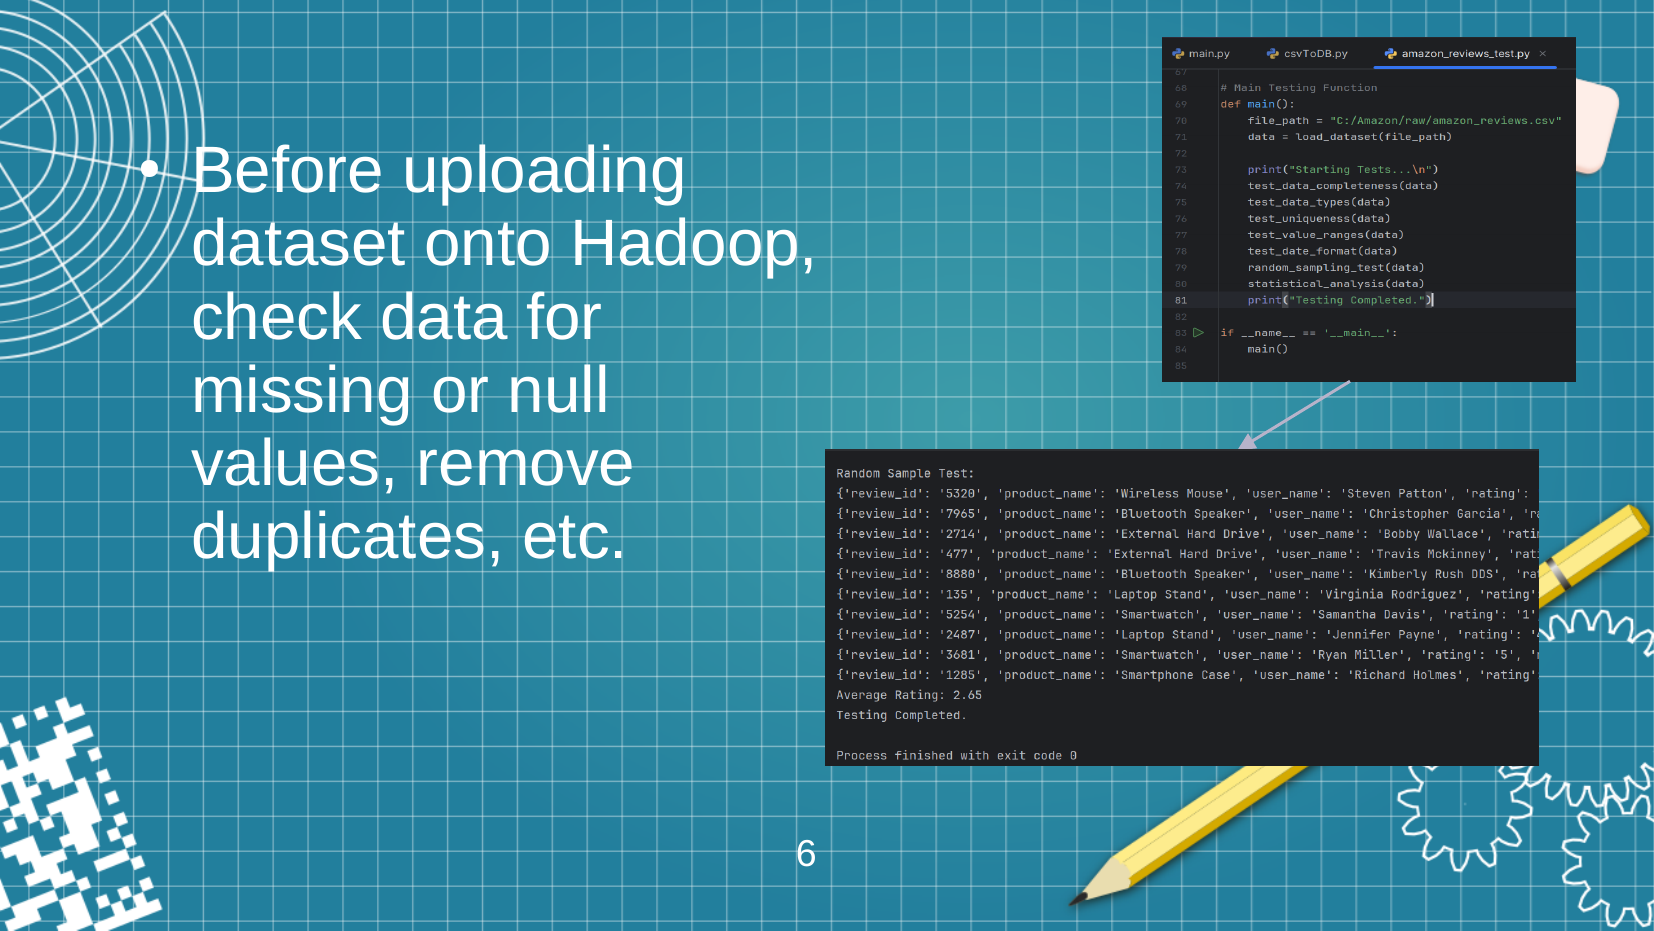

# Before uploading dataset onto Hadoop, check data for missing or null values, remove duplicates, etc.